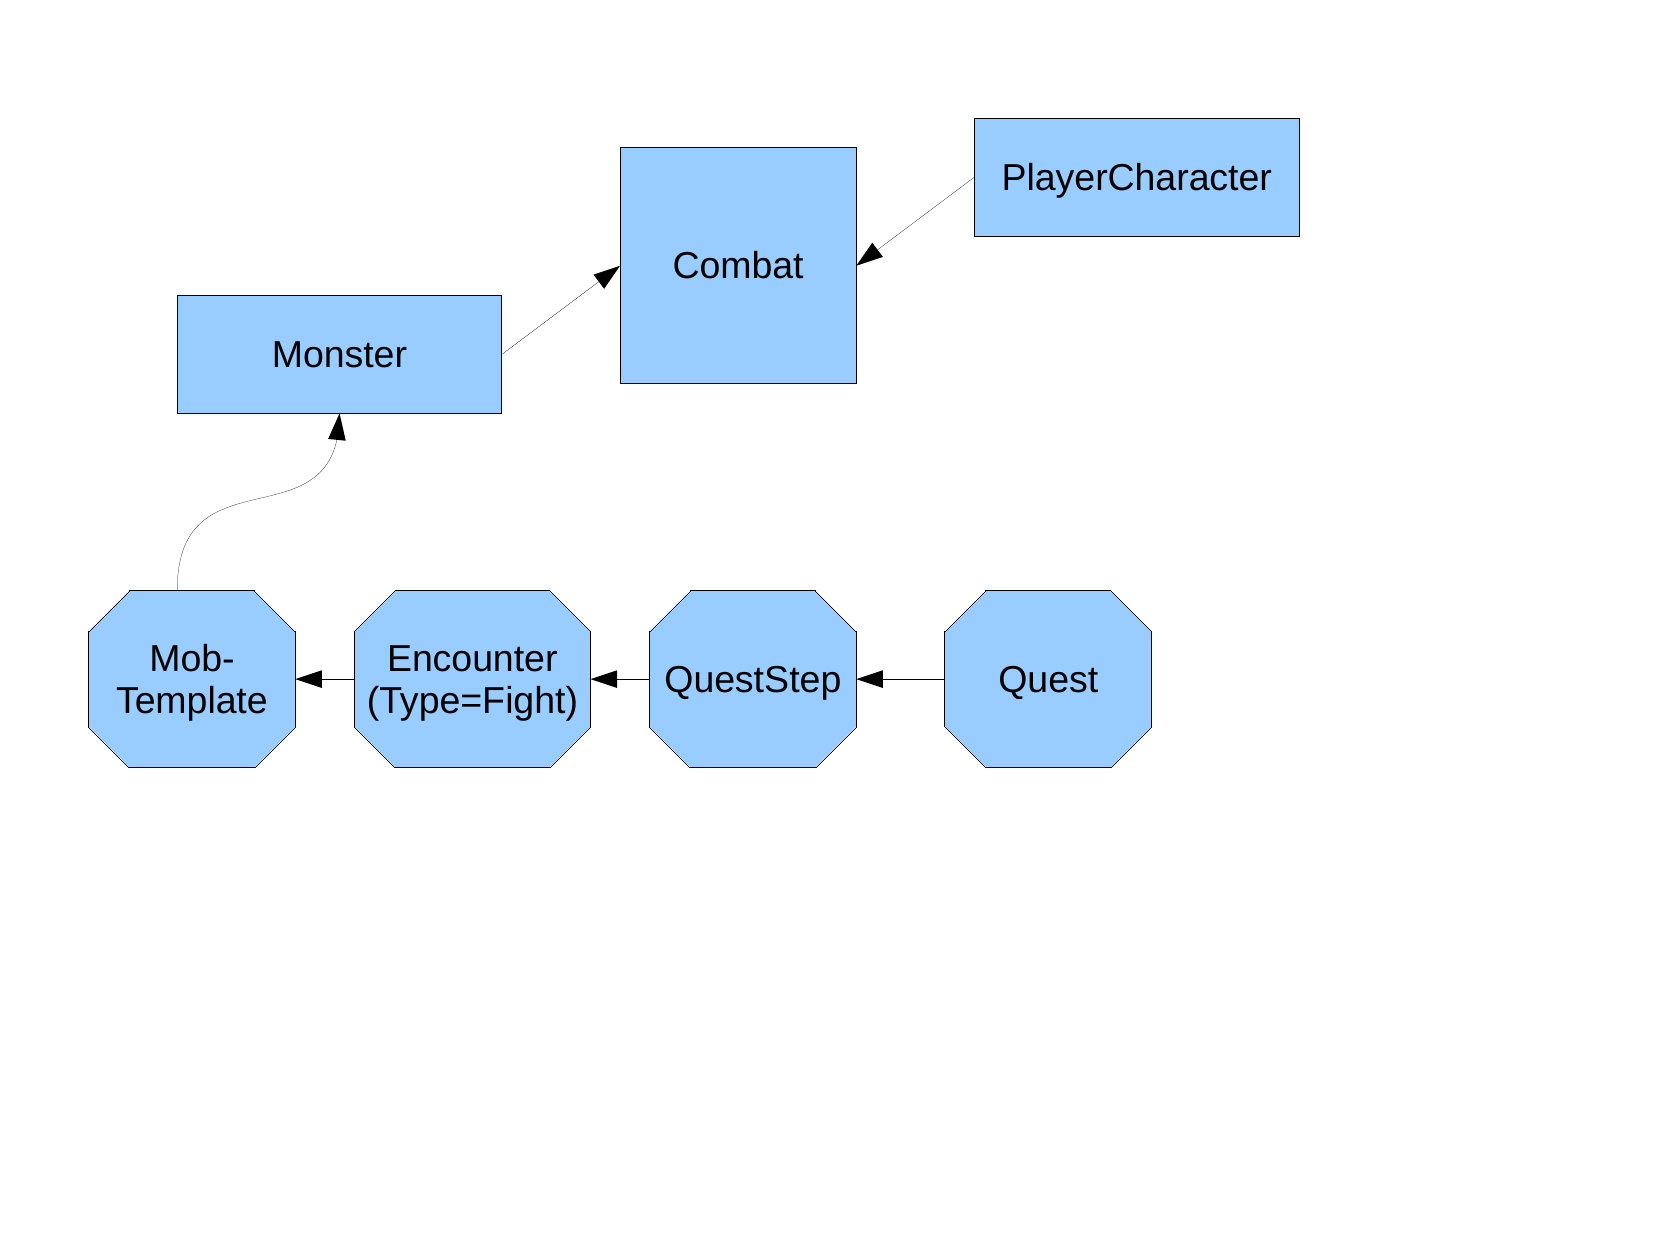

PlayerCharacter
Combat
Monster
Mob-
Template
Encounter
(Type=Fight)
QuestStep
Quest